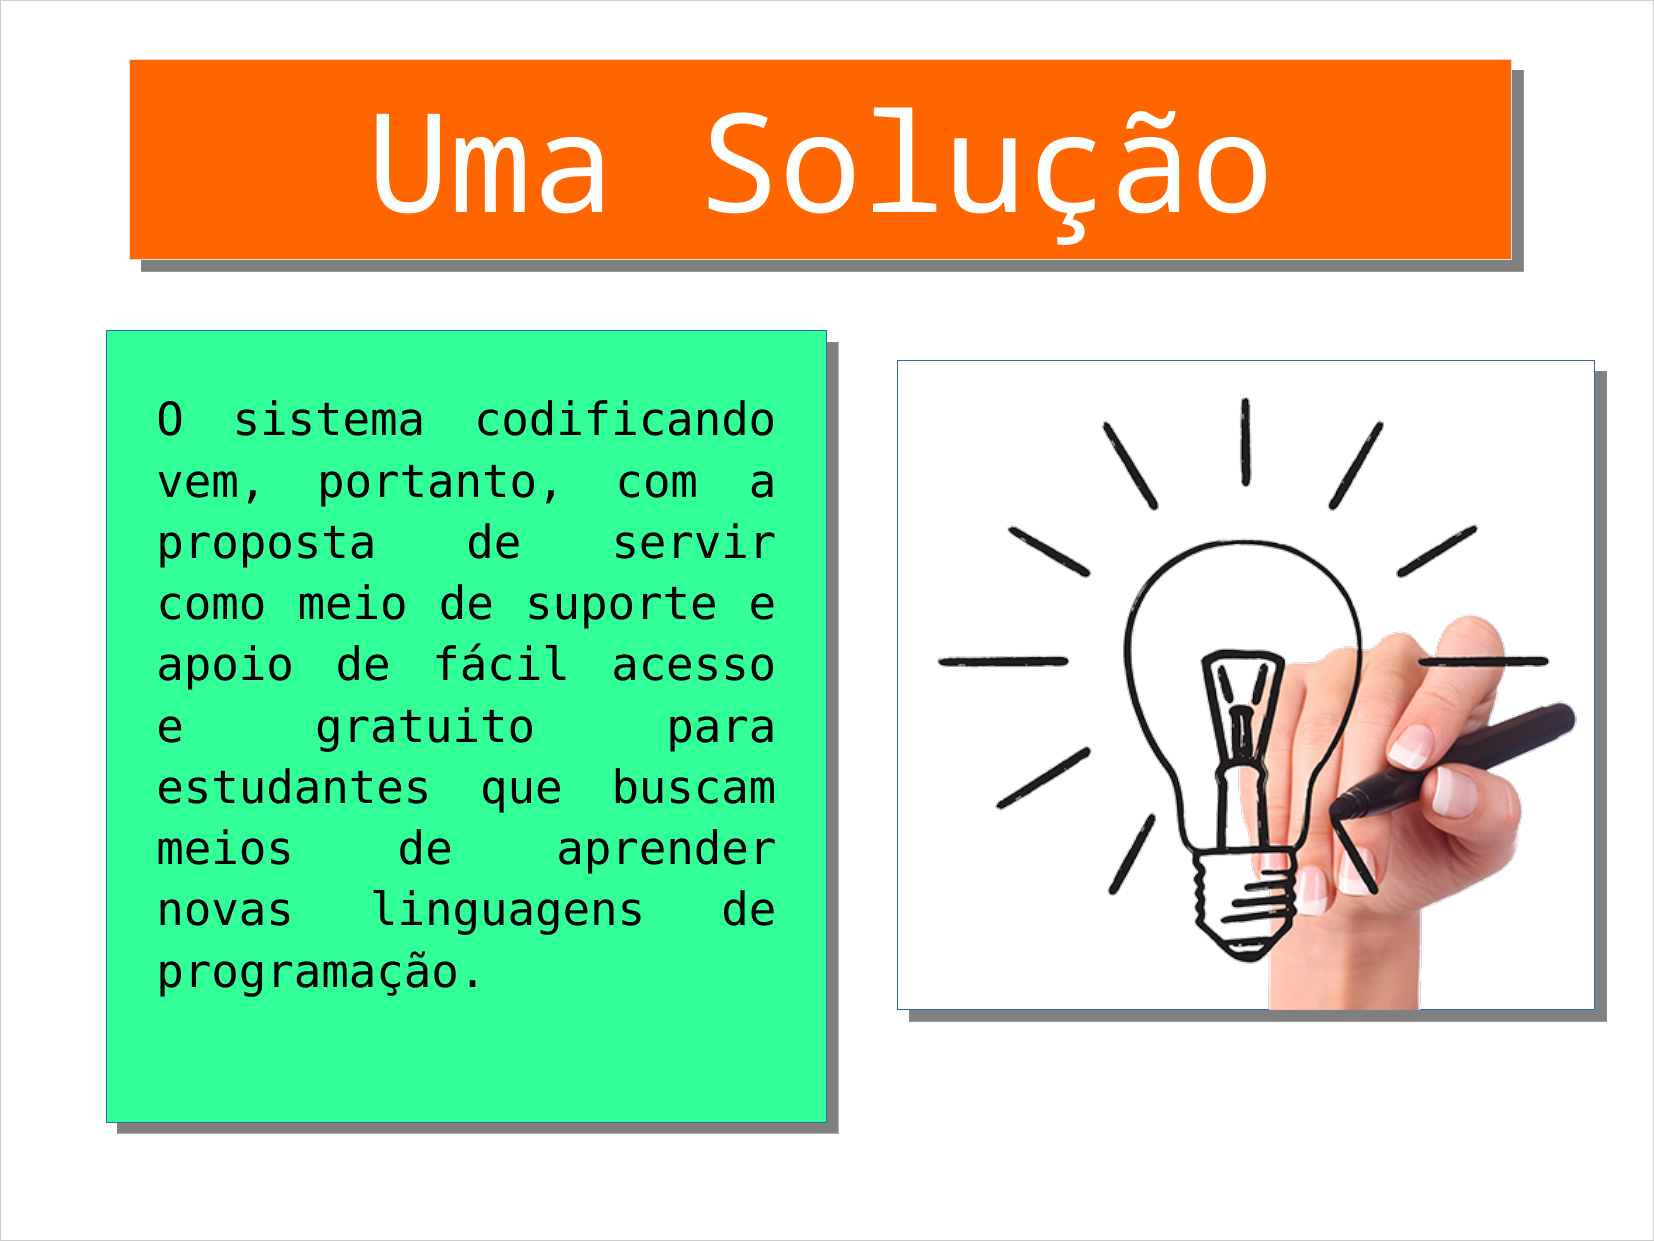

Uma Solução
O sistema codificando vem, portanto, com a proposta de servir como meio de suporte e apoio de fácil acesso e gratuito para estudantes que buscam meios de aprender novas linguagens de programação.